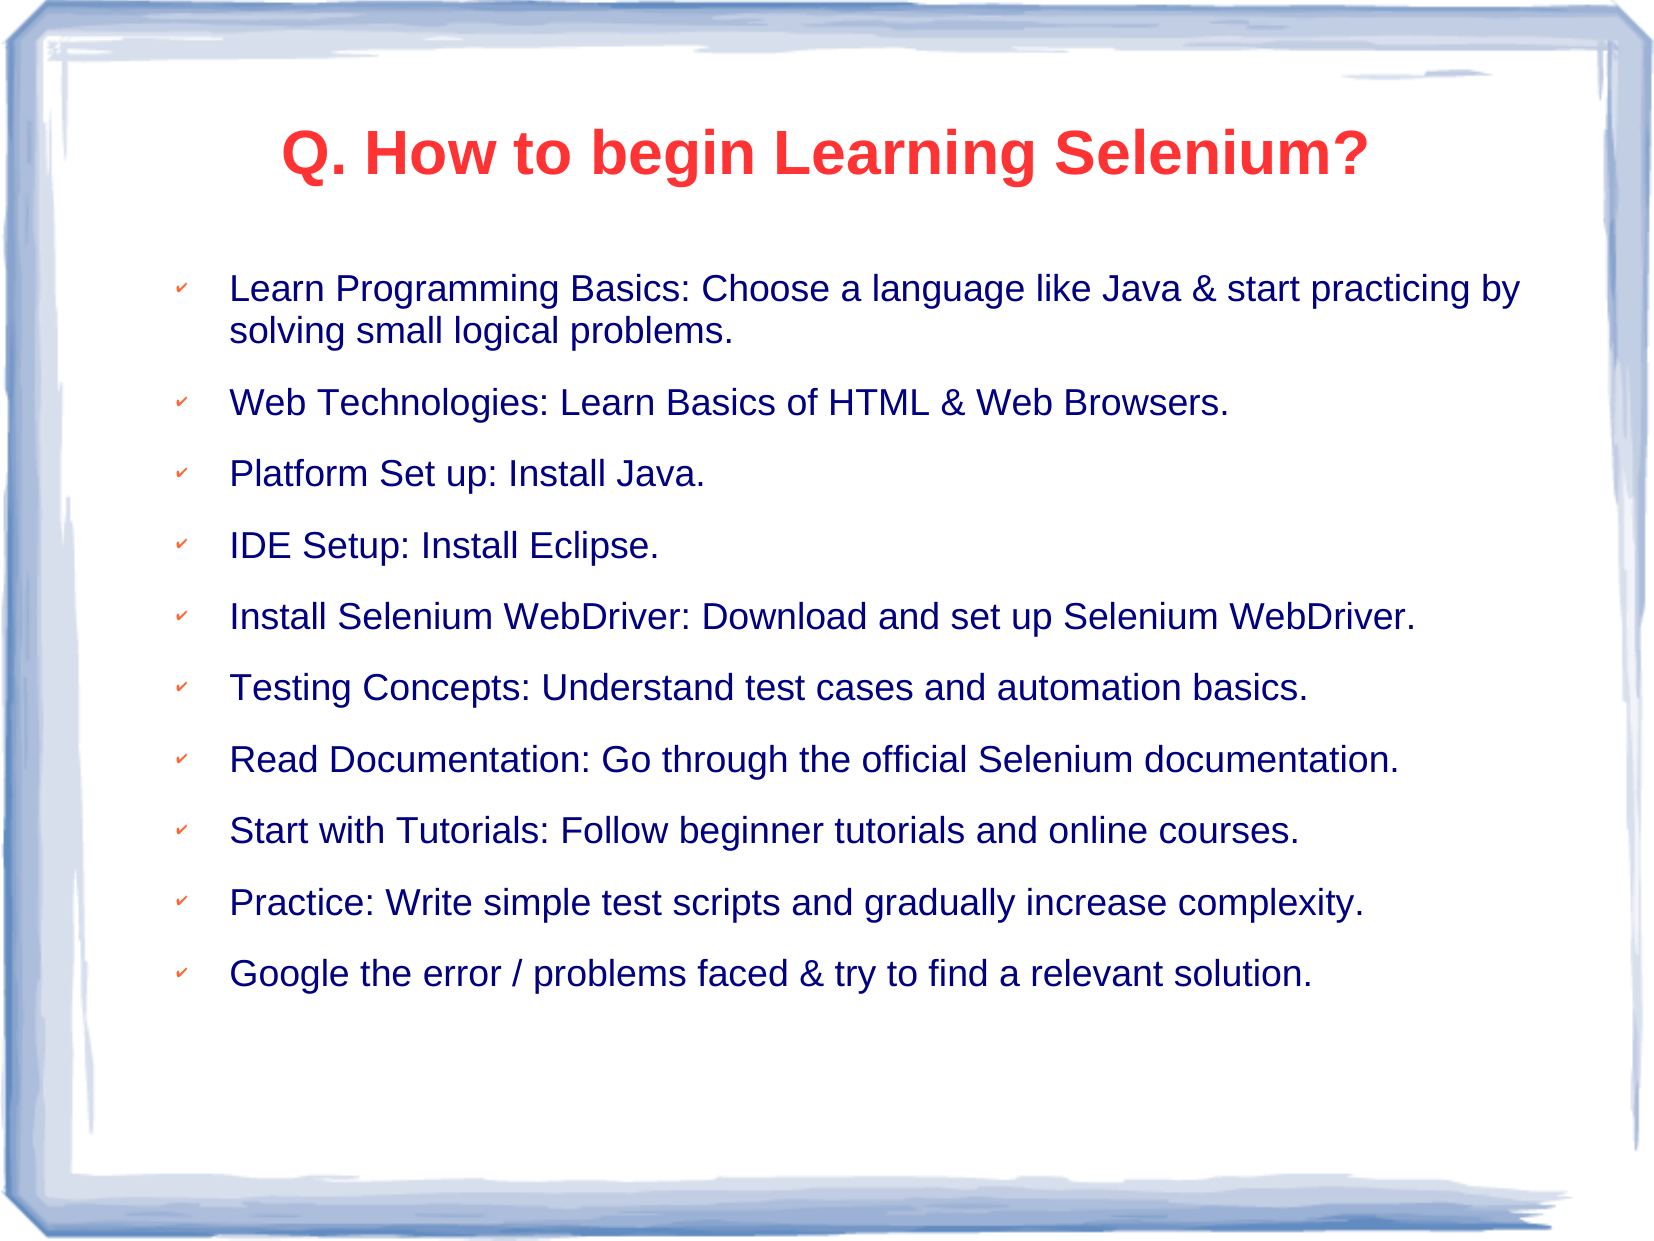

# Q. How to begin Learning Selenium?
Learn Programming Basics: Choose a language like Java & start practicing by solving small logical problems.
Web Technologies: Learn Basics of HTML & Web Browsers.
Platform Set up: Install Java.
IDE Setup: Install Eclipse.
Install Selenium WebDriver: Download and set up Selenium WebDriver.
Testing Concepts: Understand test cases and automation basics.
Read Documentation: Go through the official Selenium documentation.
Start with Tutorials: Follow beginner tutorials and online courses.
Practice: Write simple test scripts and gradually increase complexity.
Google the error / problems faced & try to find a relevant solution.